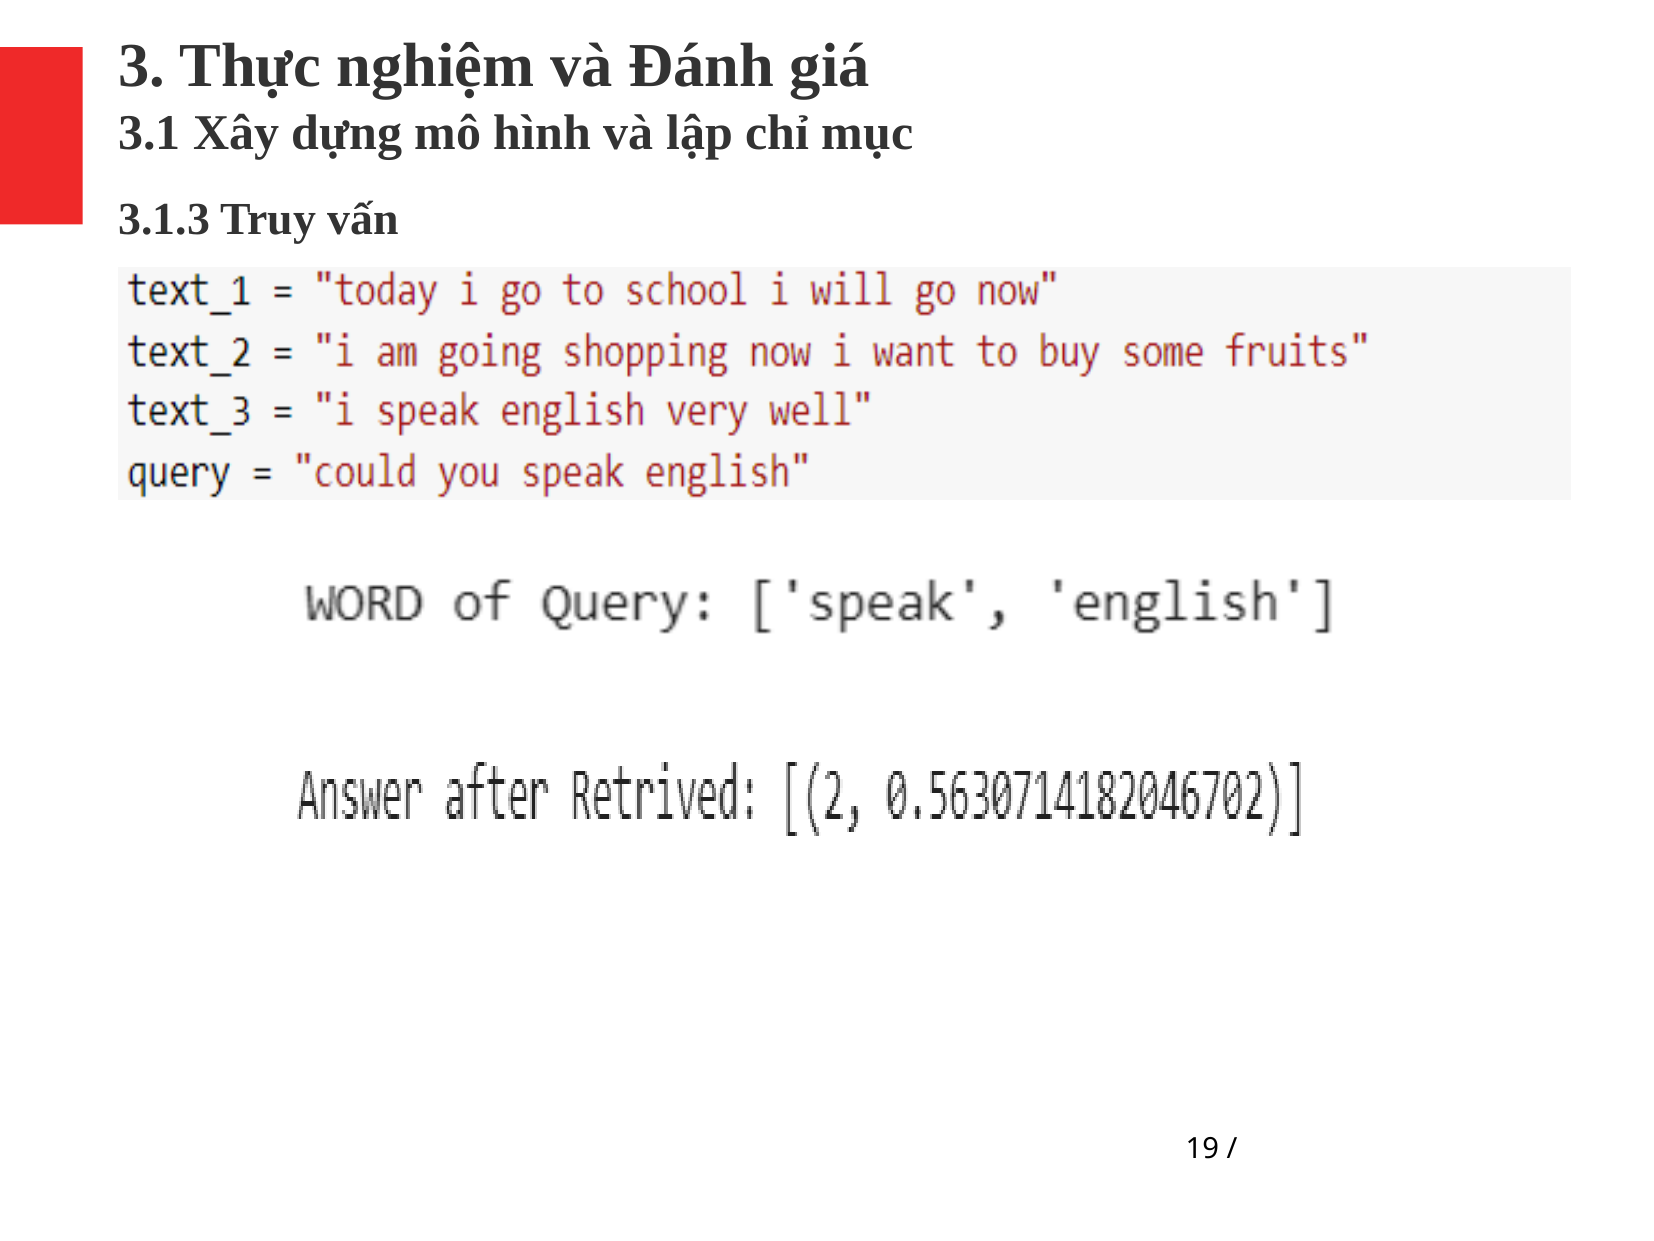

3. Thực nghiệm và Đánh giá
3.1 Xây dựng mô hình và lập chỉ mục
3.1.3 Truy vấn